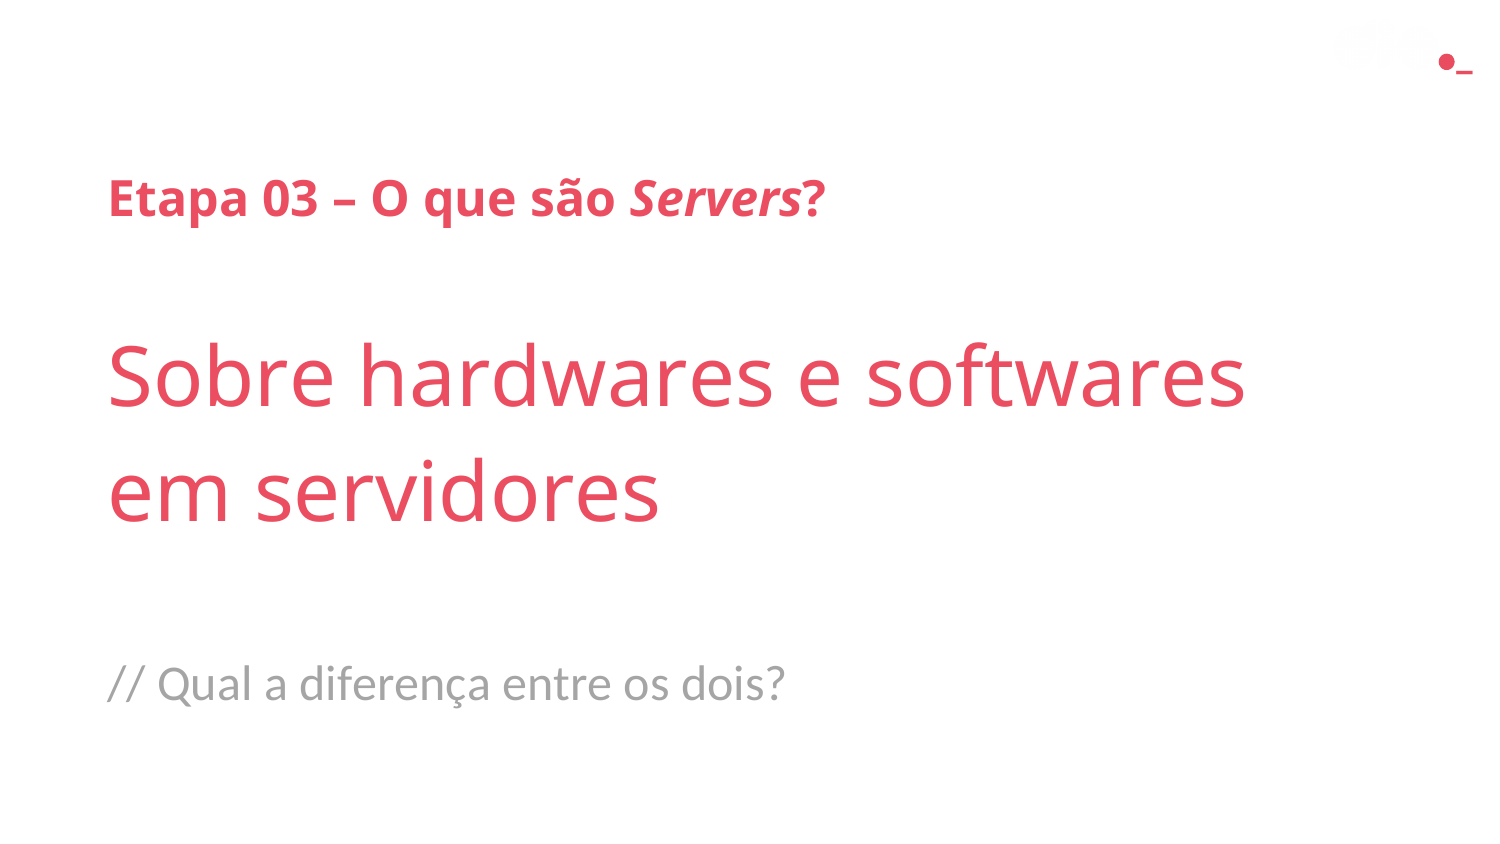

Etapa 03 – O que são Servers?
Sobre hardwares e softwares em servidores
// Qual a diferença entre os dois?